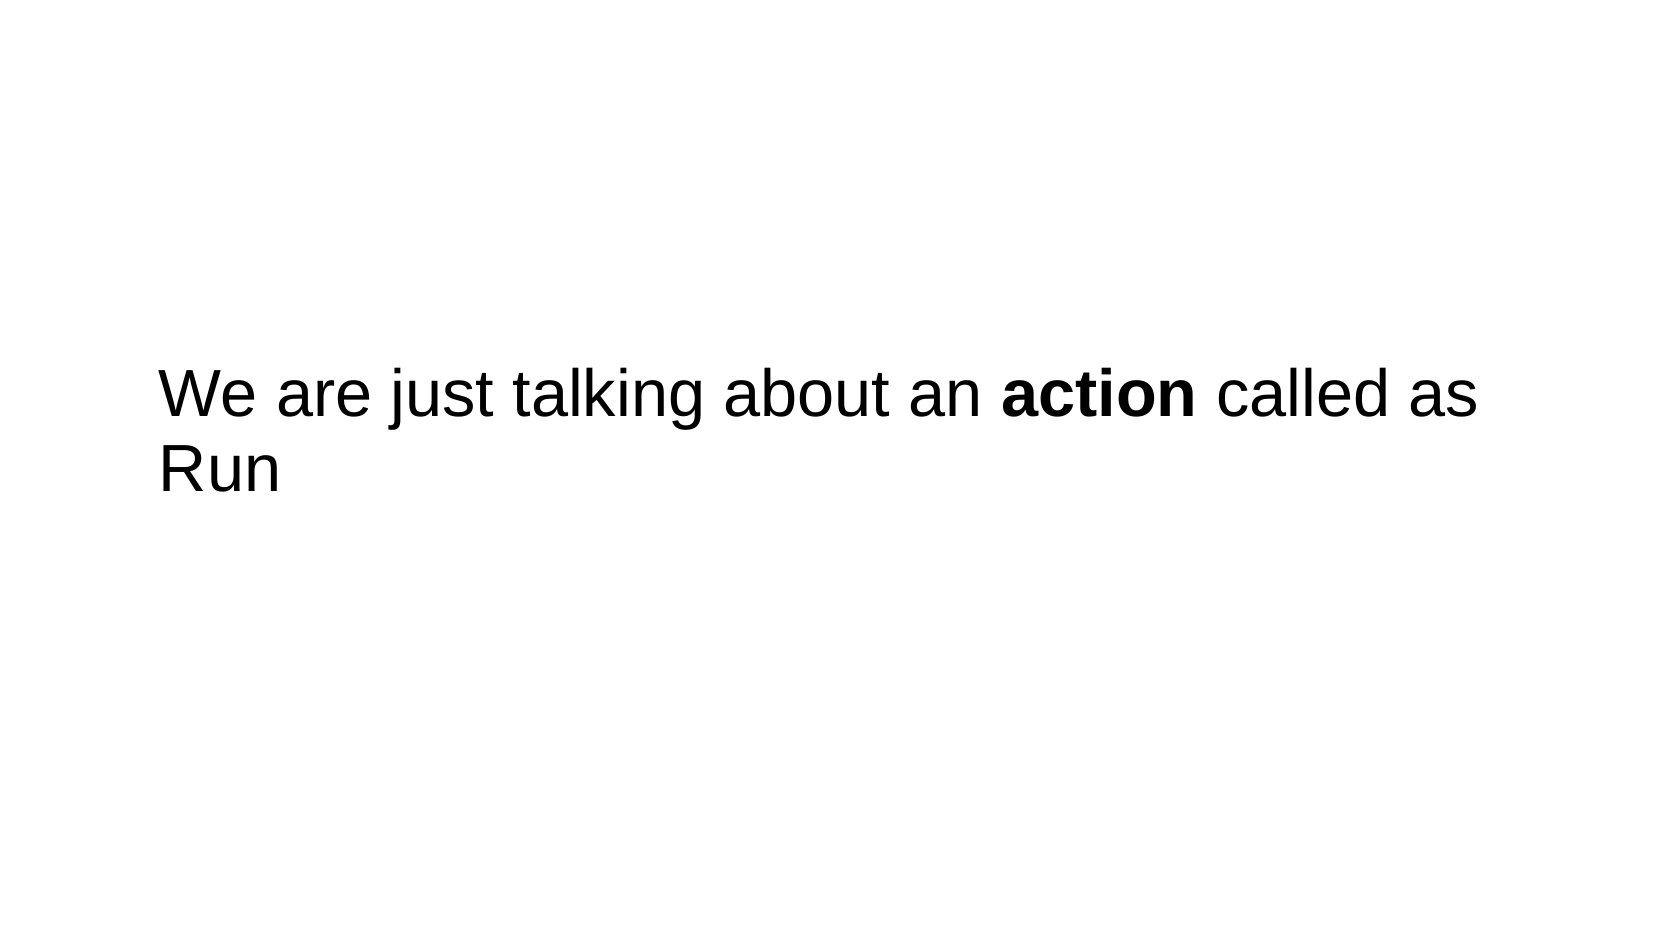

# We are just talking about an action called as Run